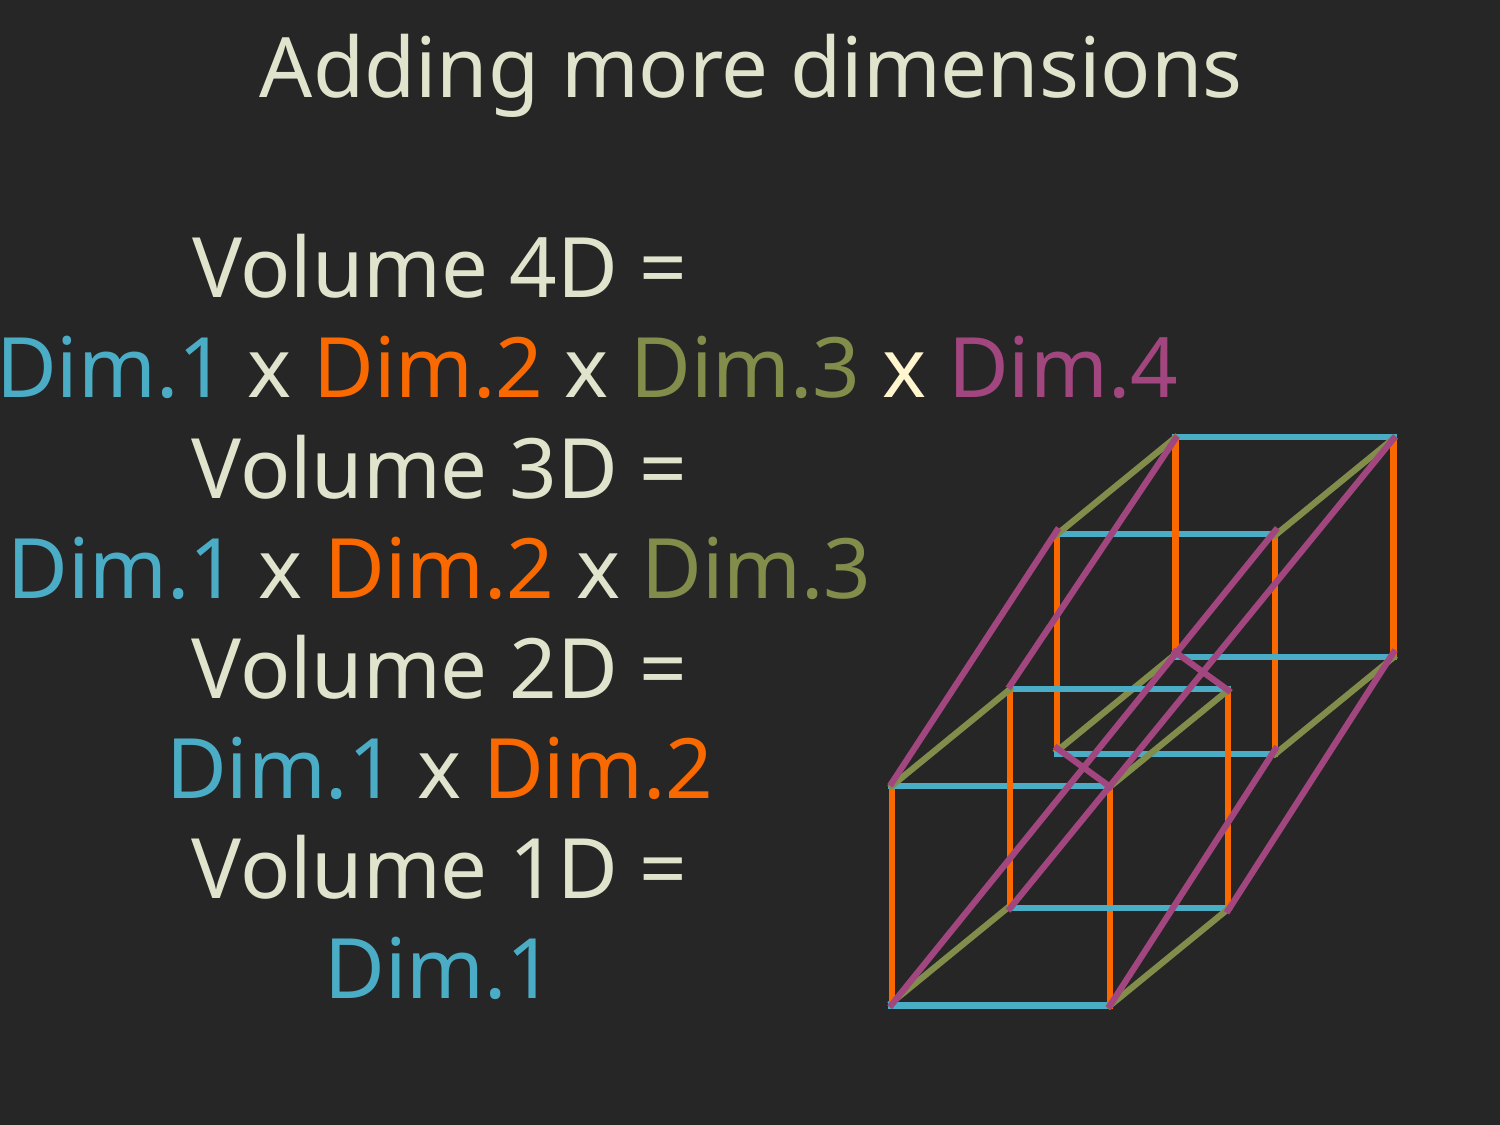

Adding more dimensions
 Volume 4D =
Dim.1 x Dim.2 x Dim.3 x Dim.4
Volume 3D =
Dim.1 x Dim.2 x Dim.3
Volume 2D =
Dim.1 x Dim.2
Volume 1D =
Dim.1